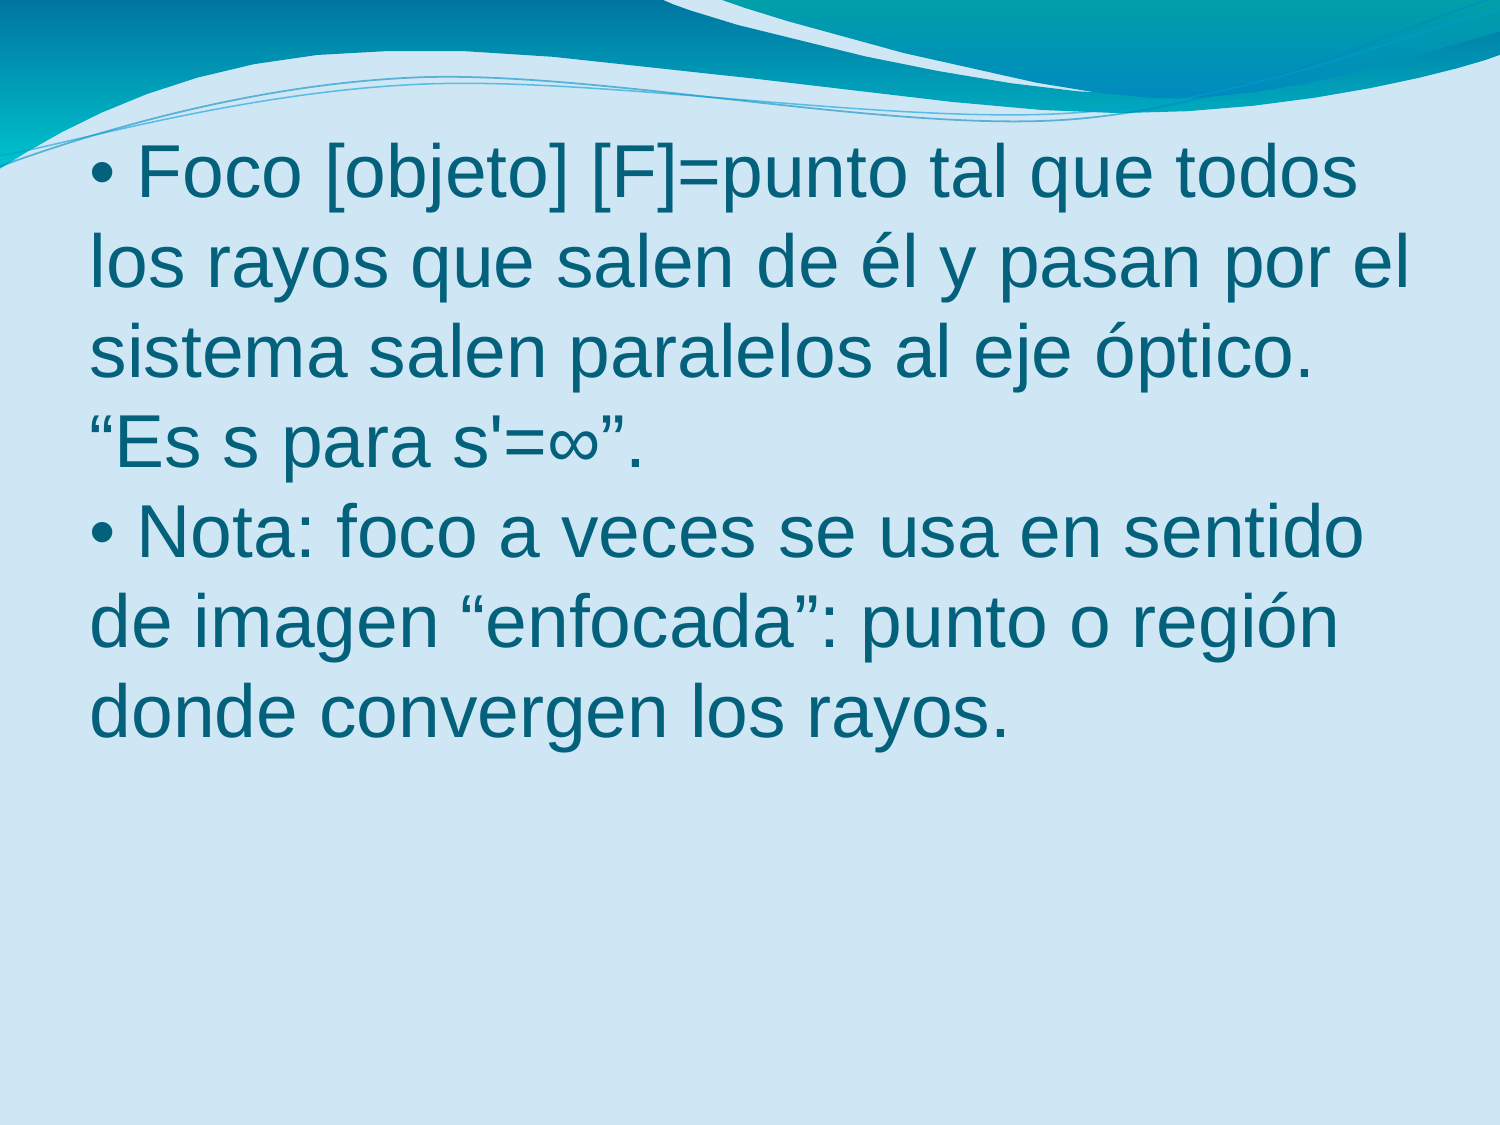

# • Foco [objeto] [F]=punto tal que todos los rayos que salen de él y pasan por el sistema salen paralelos al eje óptico. “Es s para s'=∞”. • Nota: foco a veces se usa en sentido de imagen “enfocada”: punto o región donde convergen los rayos.